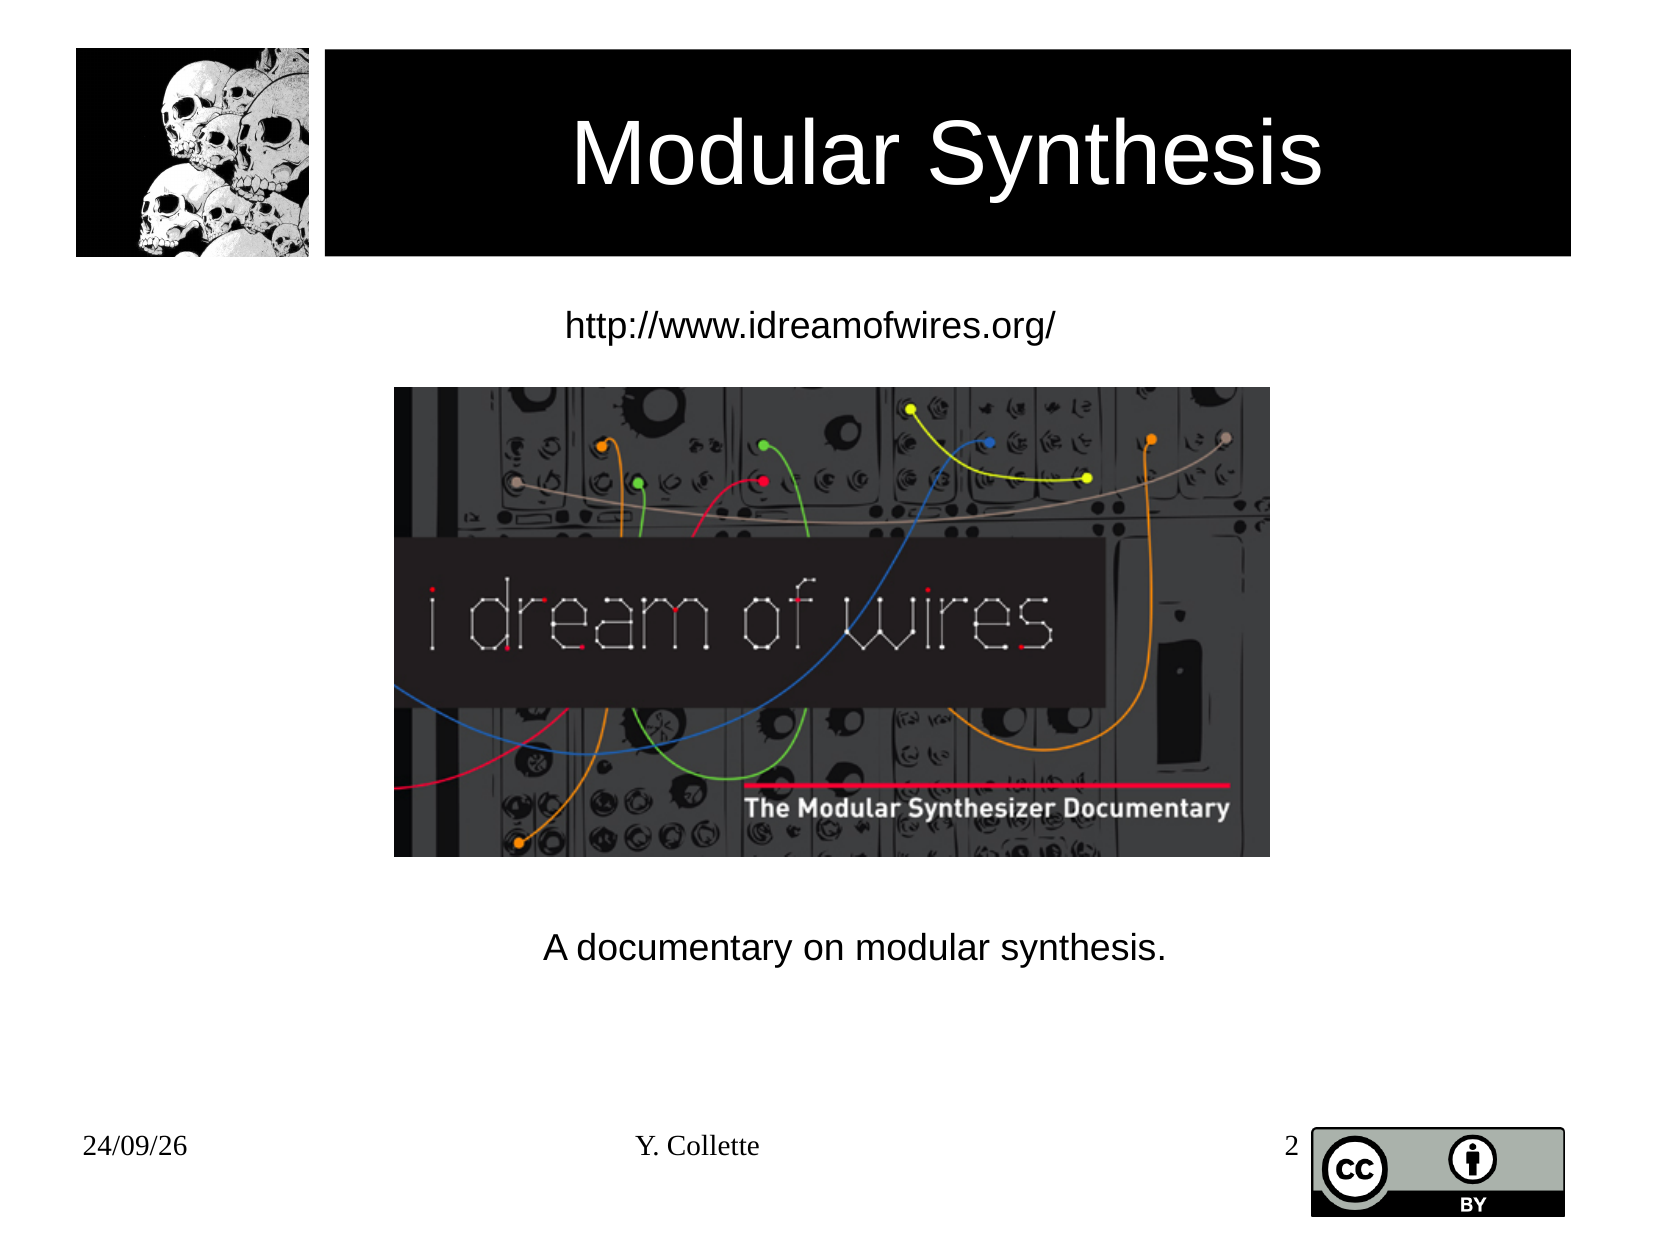

# Modular Synthesis
http://www.idreamofwires.org/
A documentary on modular synthesis.
Y. Collette
2